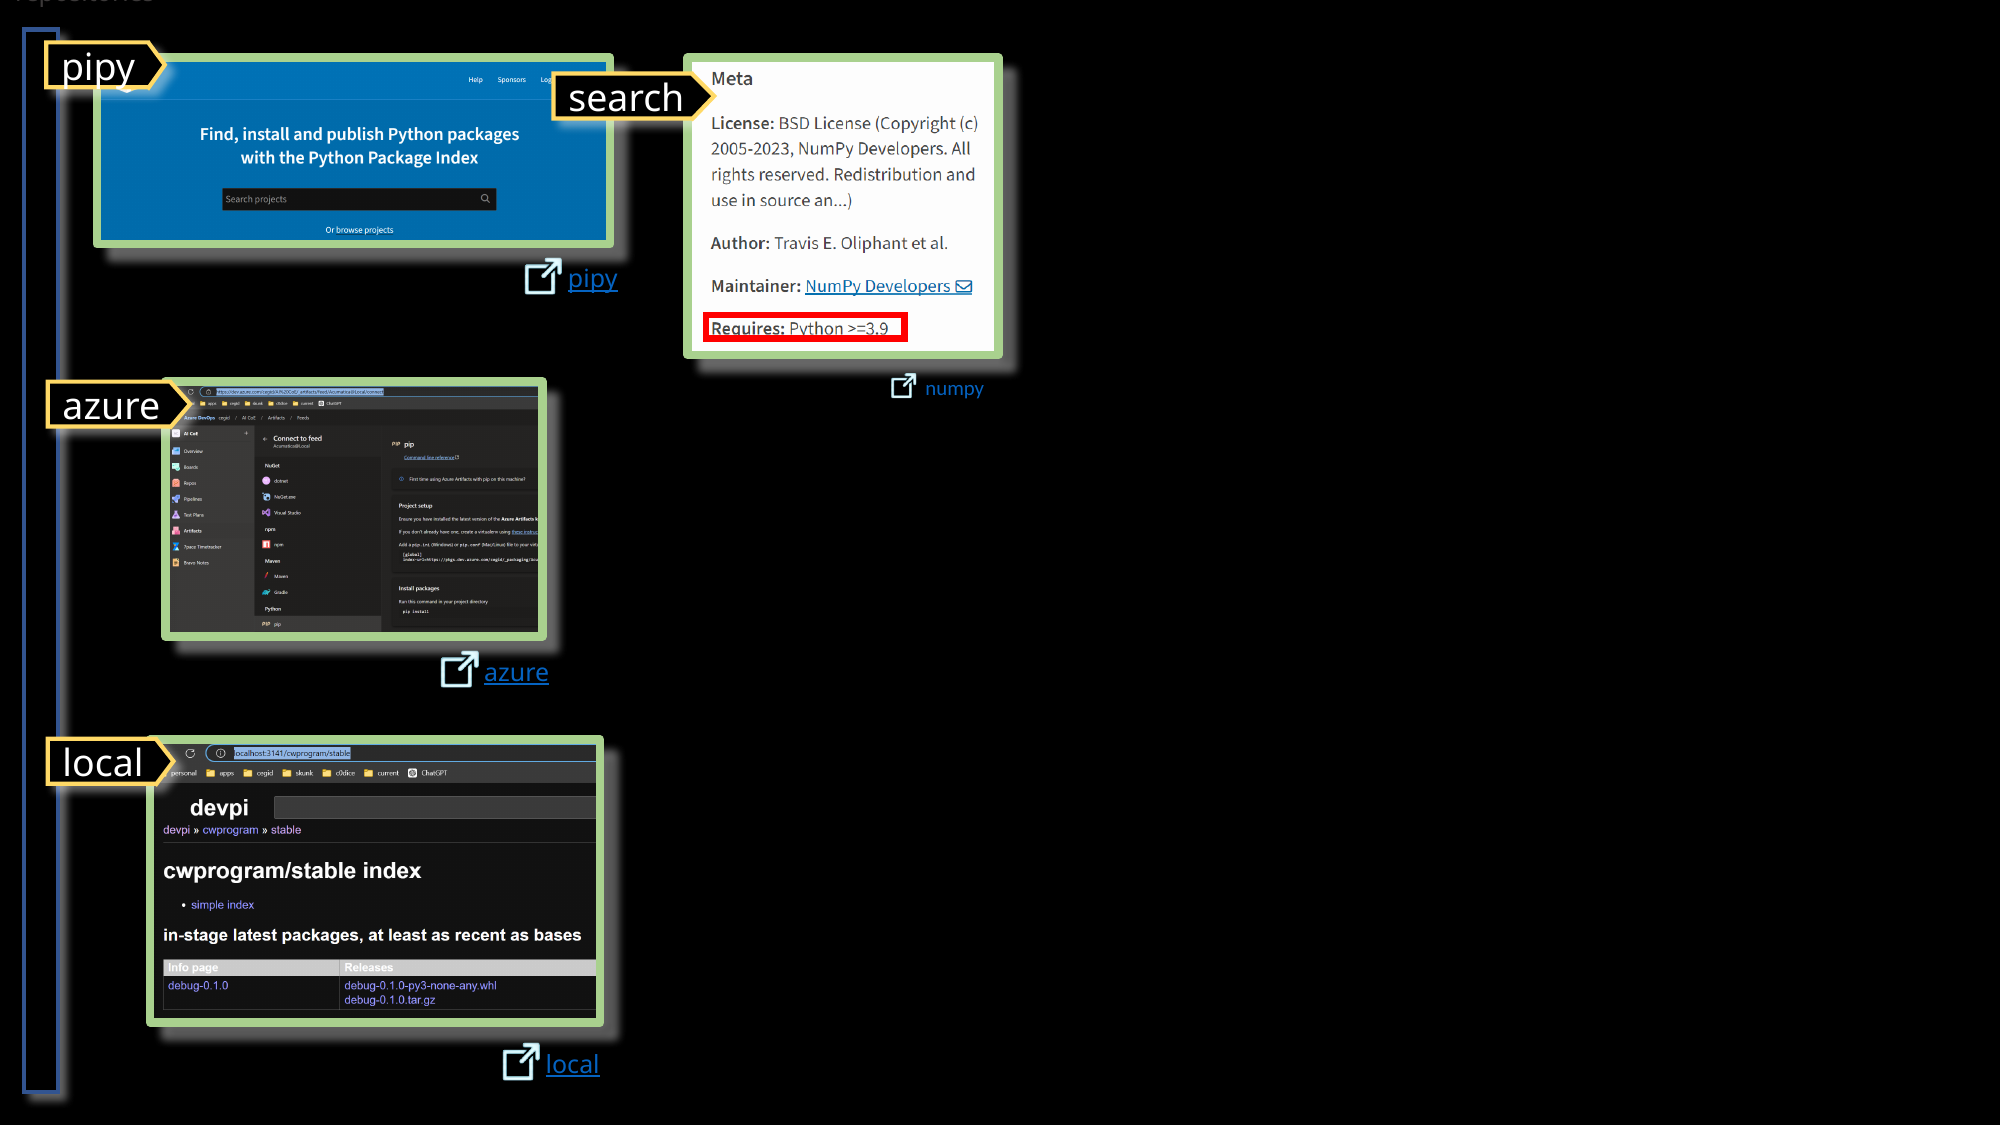

# 2. repositories
pipy
search
pipy
numpy
azure
azure
local
local